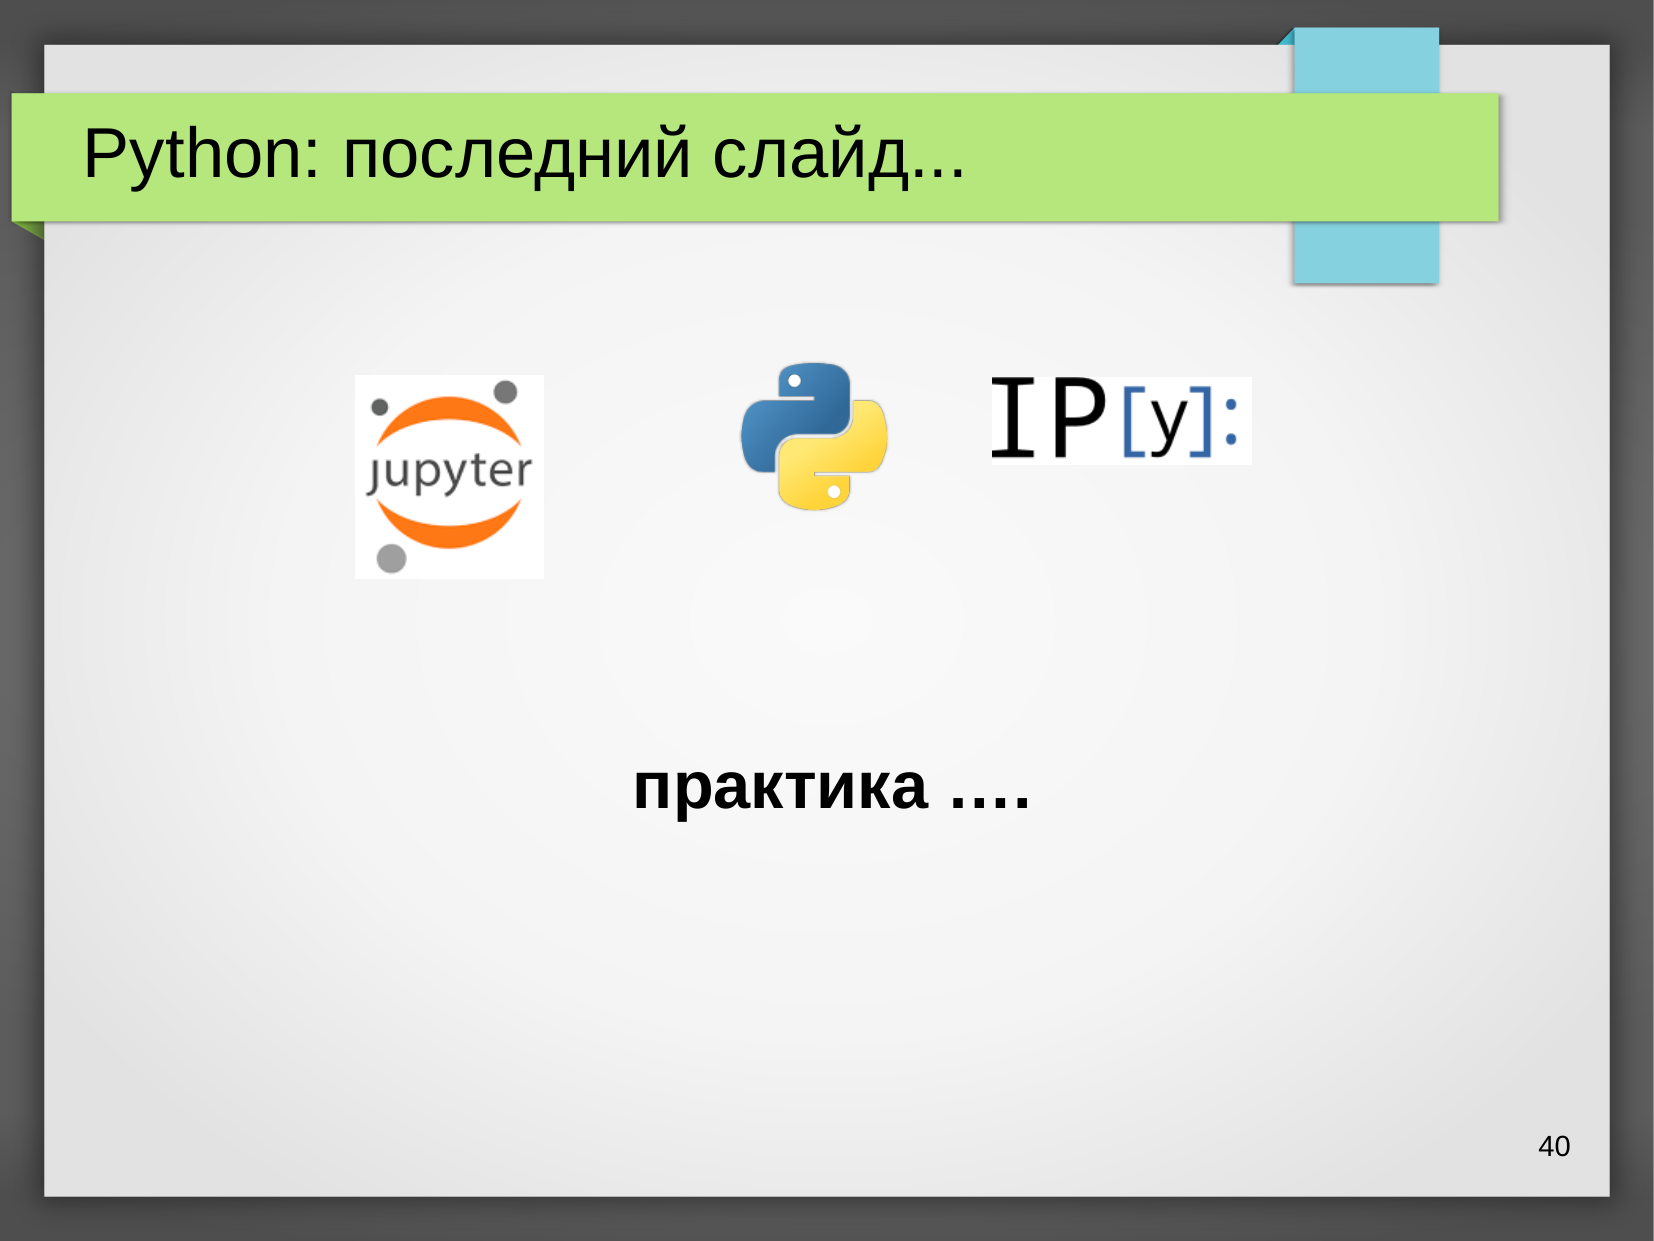

# Python: последний слайд...
практика ….
40